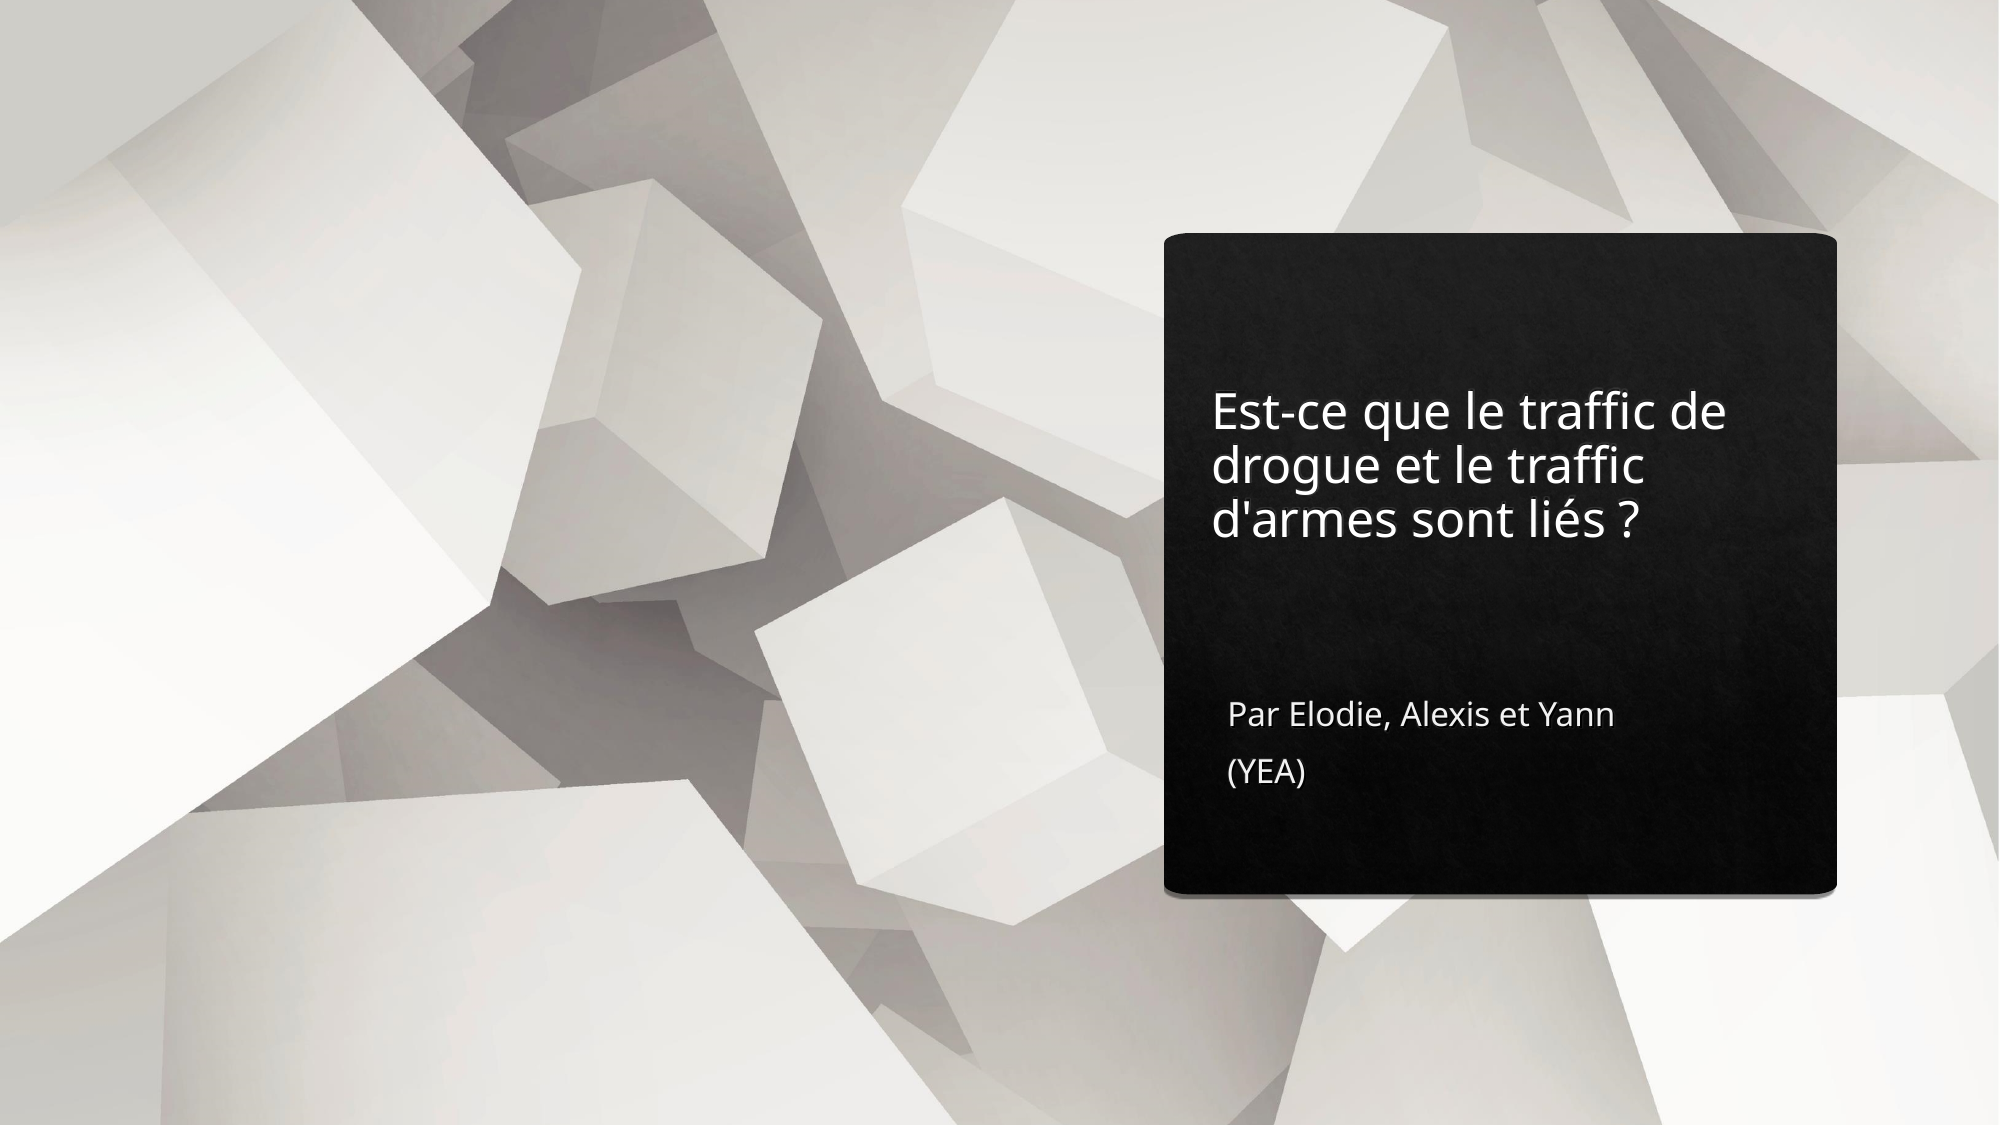

# Est-ce que le traffic de drogue et le traffic d'armes sont liés ?
Par Elodie, Alexis et Yann
(YEA)